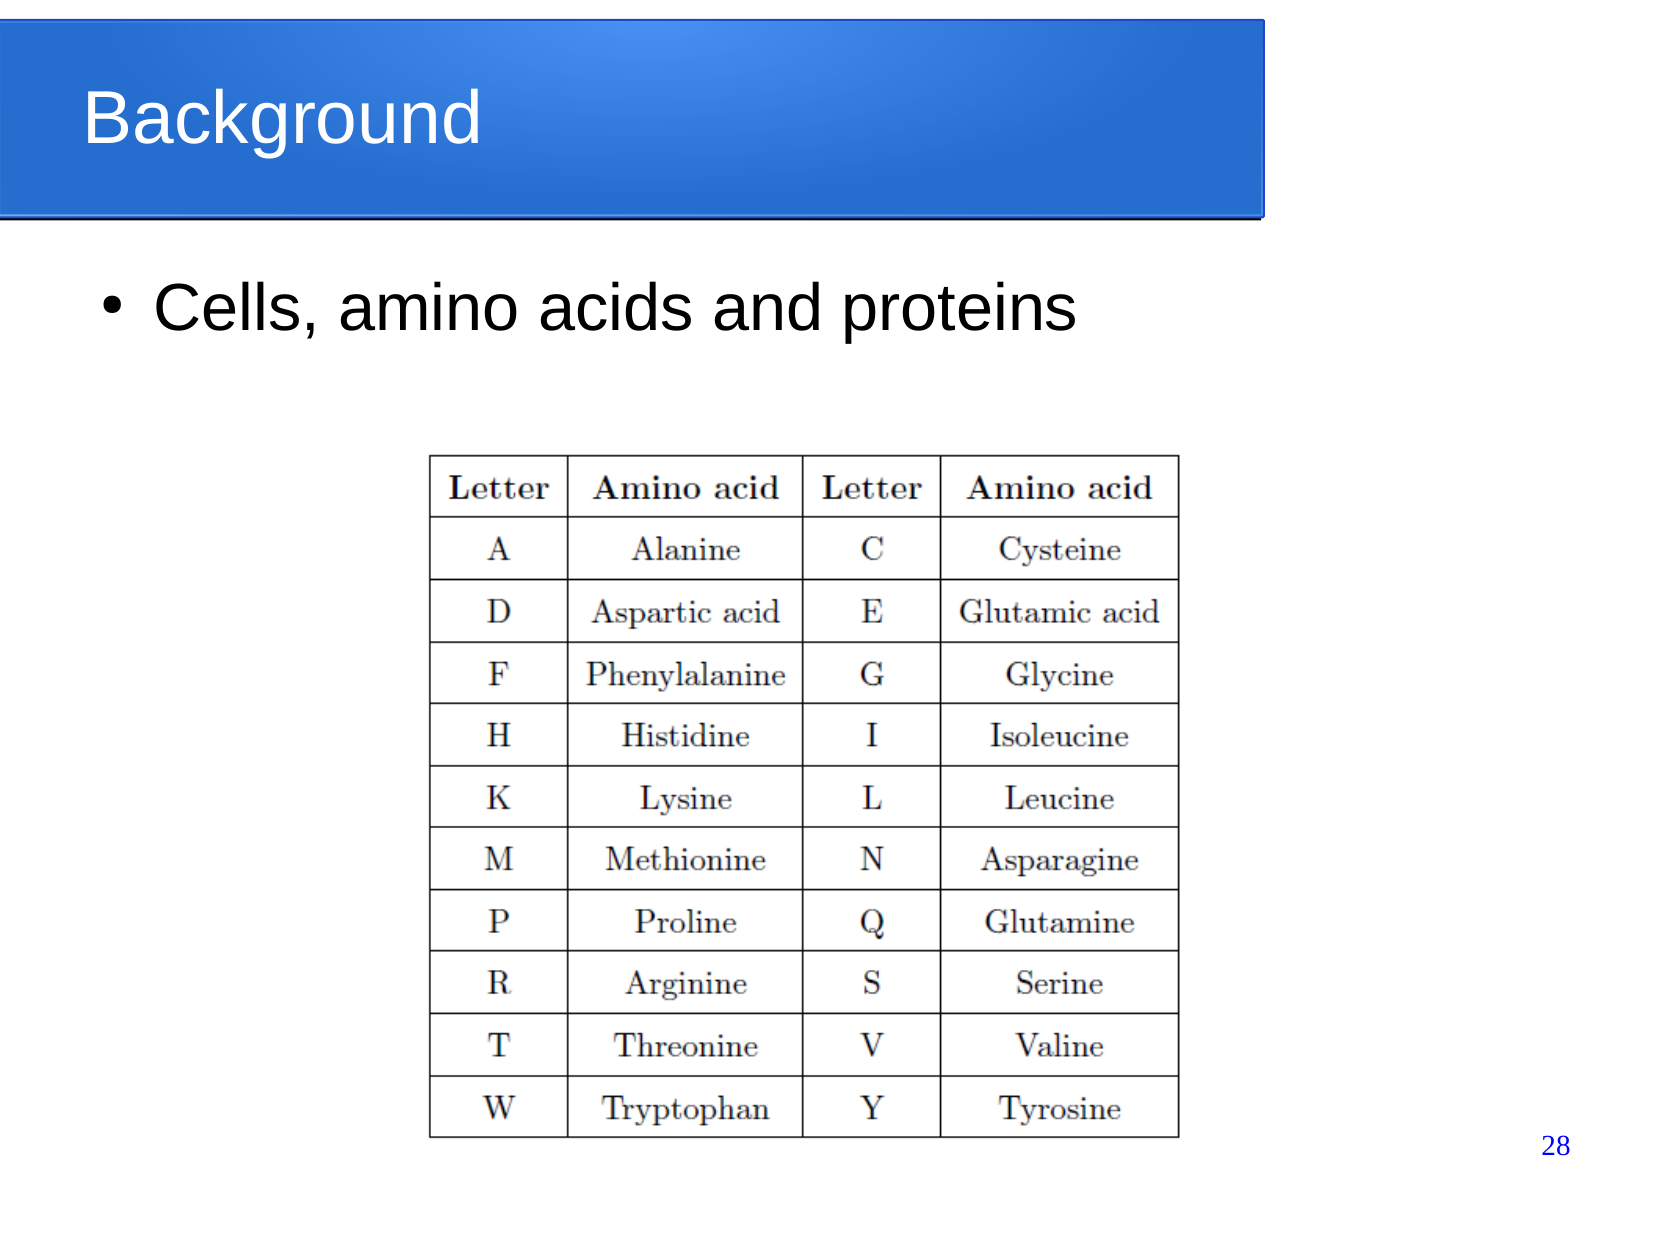

# Background
Cells, amino acids and proteins
28